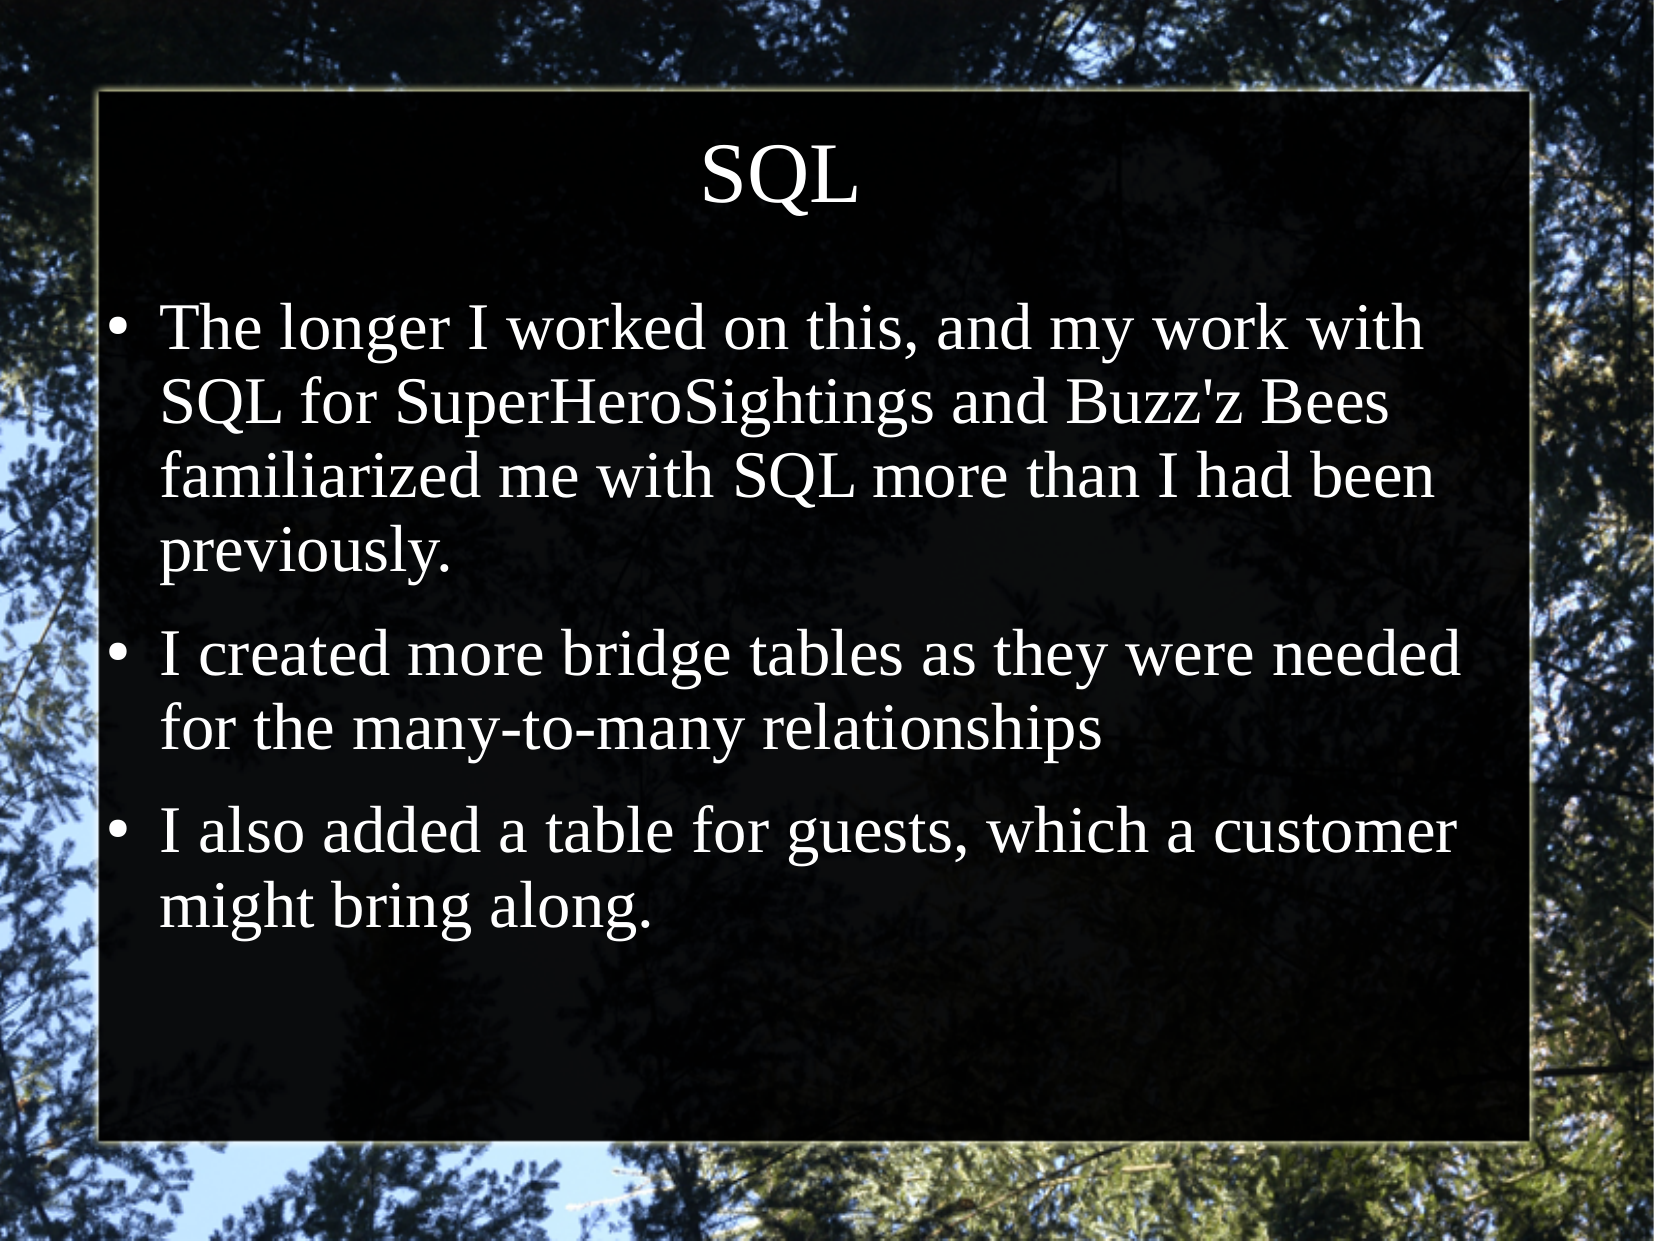

# SQL
The longer I worked on this, and my work with SQL for SuperHeroSightings and Buzz'z Bees familiarized me with SQL more than I had been previously.
I created more bridge tables as they were needed for the many-to-many relationships
I also added a table for guests, which a customer might bring along.